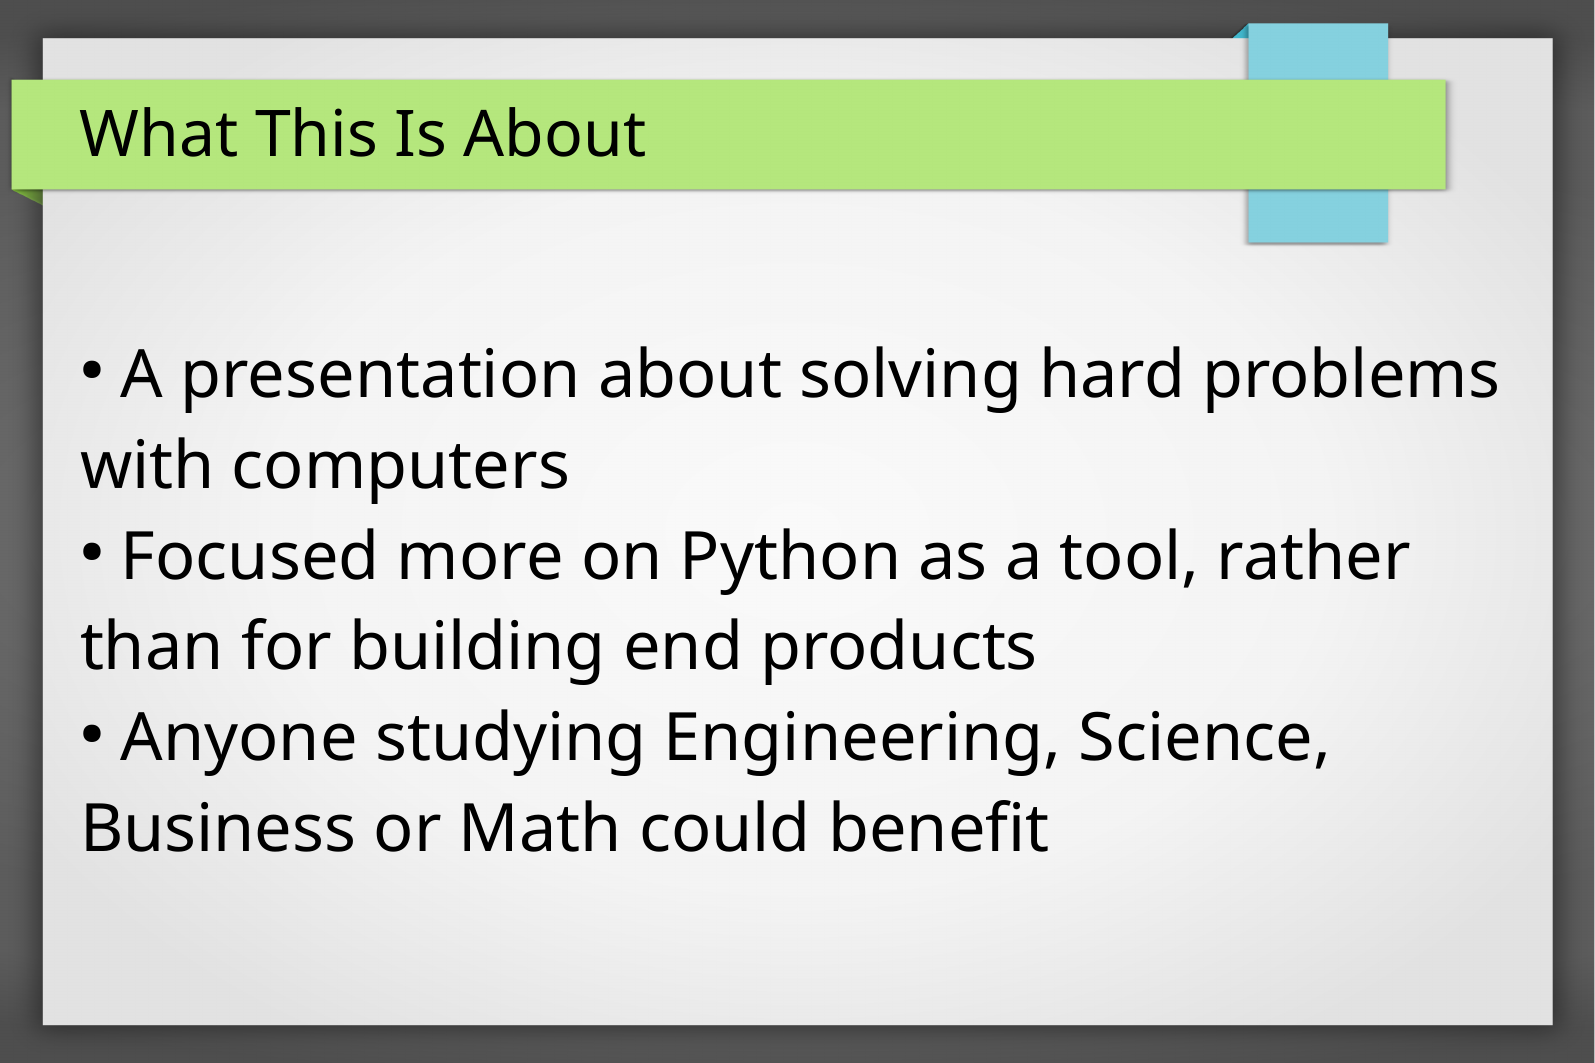

# What This Is About
 A presentation about solving hard problems with computers
 Focused more on Python as a tool, rather than for building end products
 Anyone studying Engineering, Science, Business or Math could benefit